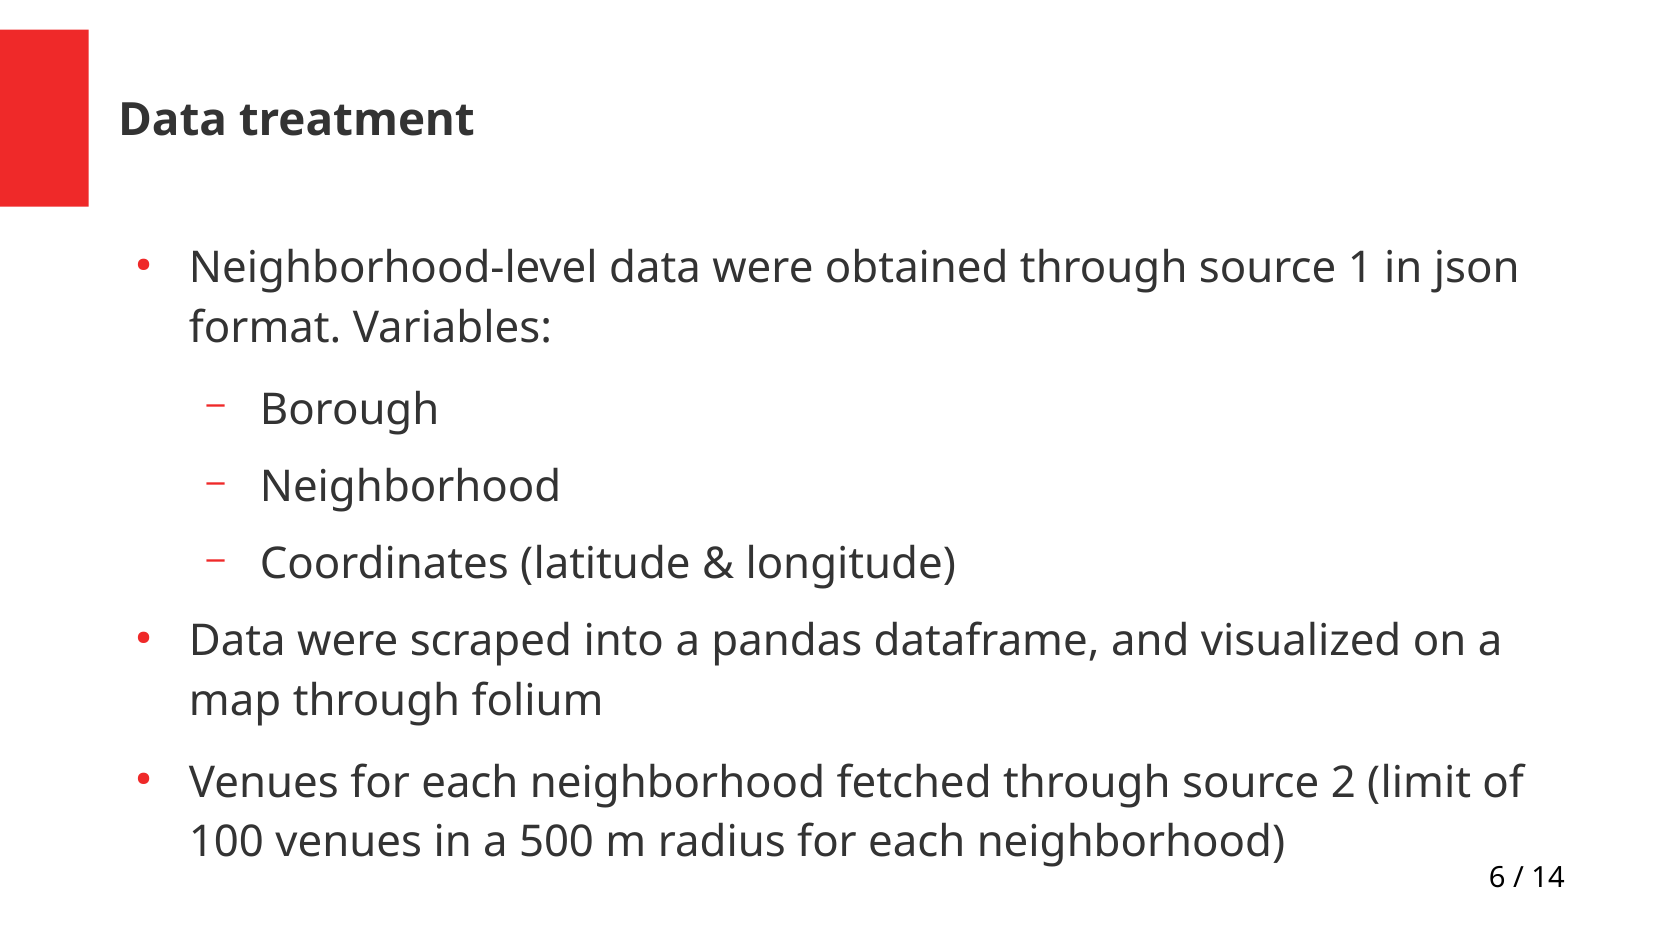

# Data treatment
Neighborhood-level data were obtained through source 1 in json format. Variables:
Borough
Neighborhood
Coordinates (latitude & longitude)
Data were scraped into a pandas dataframe, and visualized on a map through folium
Venues for each neighborhood fetched through source 2 (limit of 100 venues in a 500 m radius for each neighborhood)
6